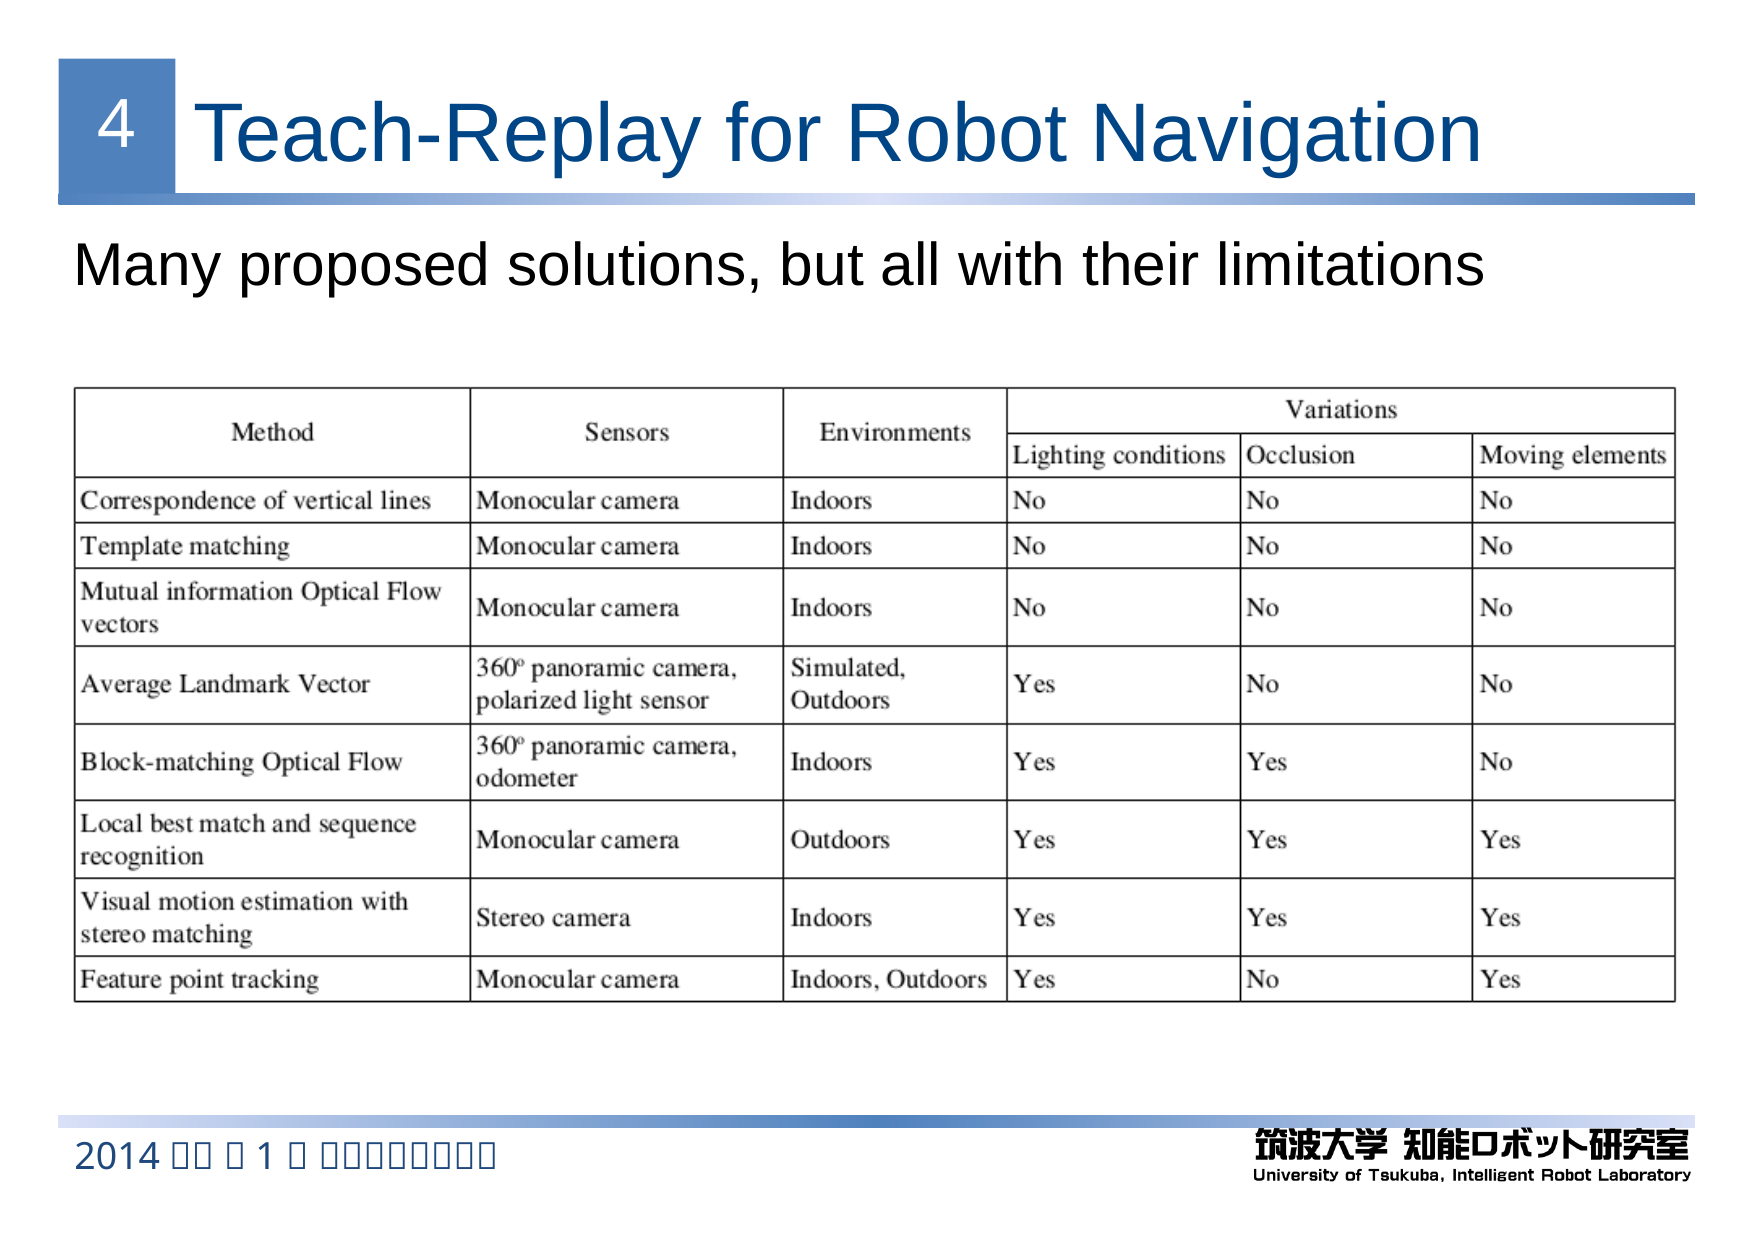

# Teach-Replay for Robot Navigation
Many proposed solutions, but all with their limitations